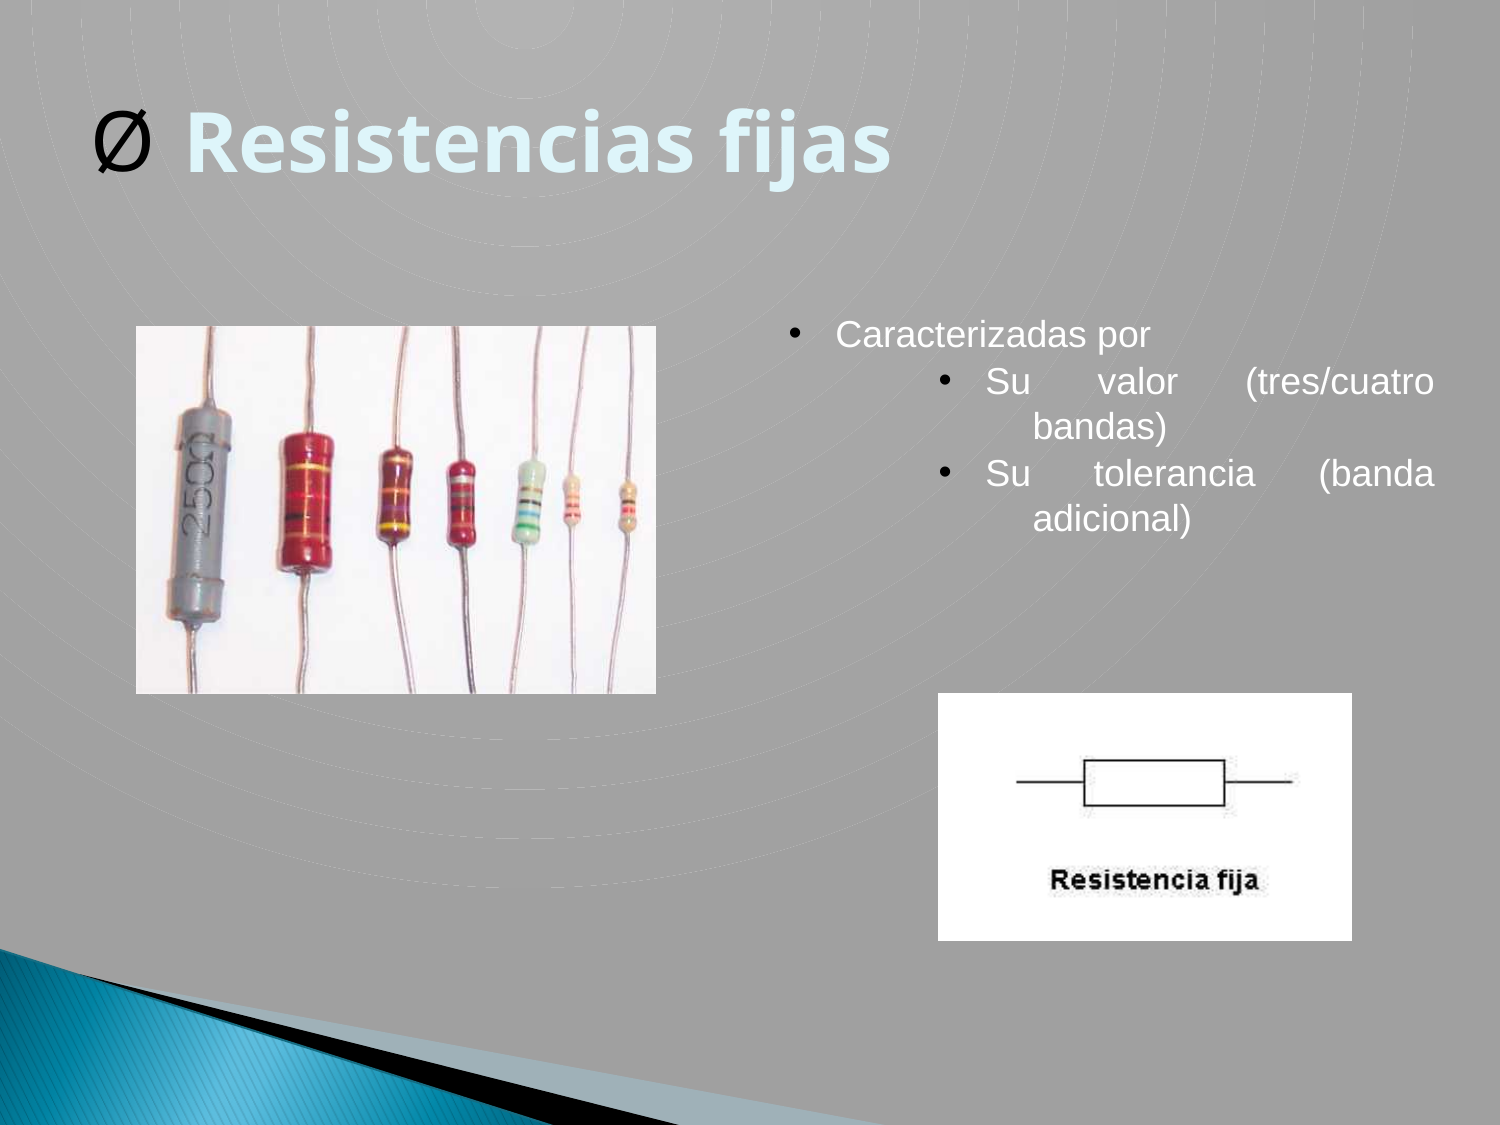

# Resistencias fijas
Caracterizadas por
Su valor (tres/cuatro bandas)
Su tolerancia (banda adicional)